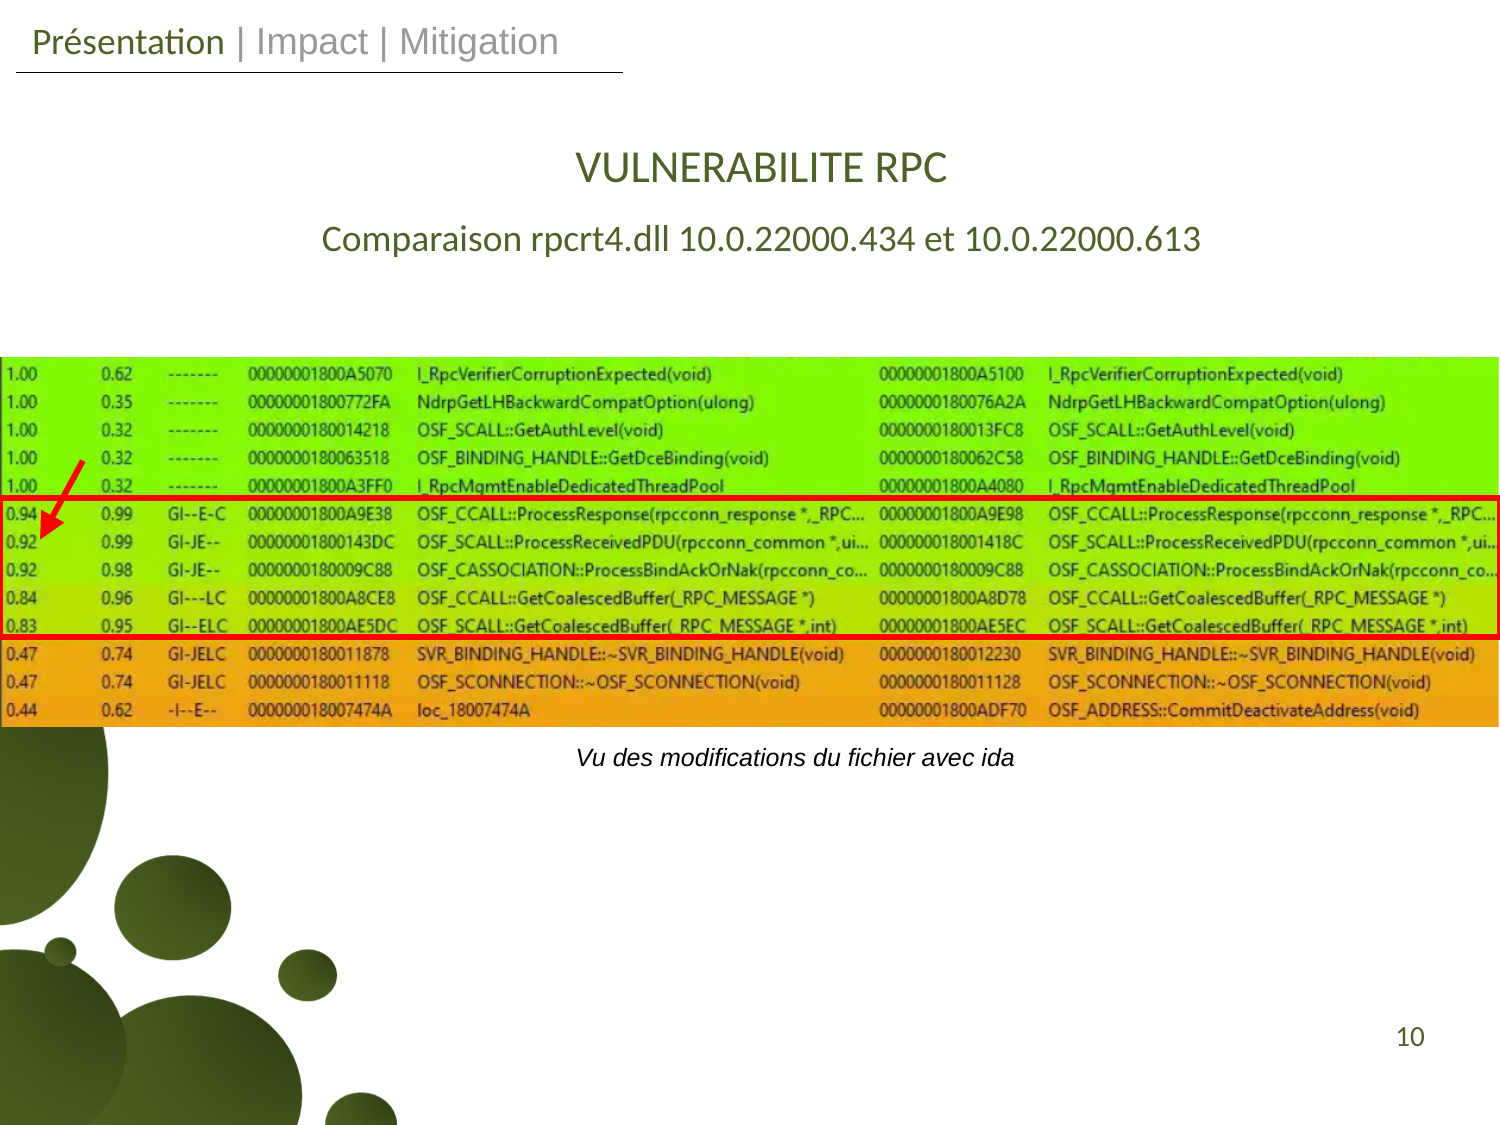

Présentation | Impact | Mitigation
VULNERABILITE RPC
Comparaison rpcrt4.dll 10.0.22000.434 et 10.0.22000.613
Vu des modifications du fichier avec ida
10